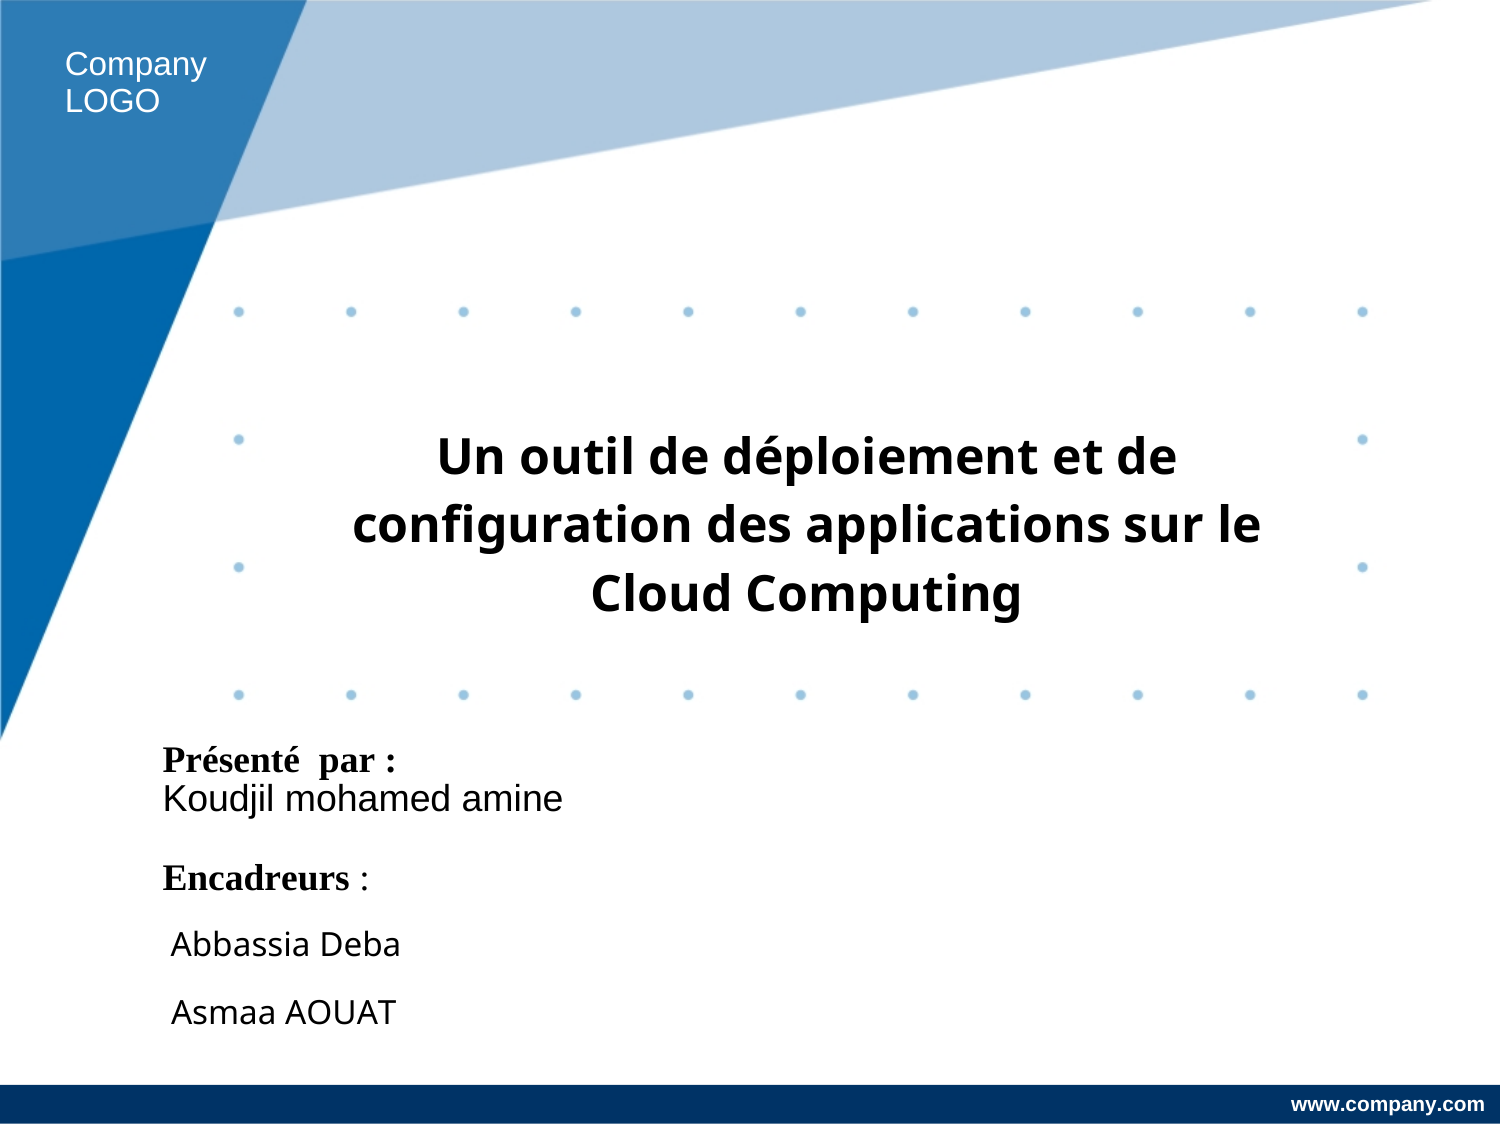

# Un outil de déploiement et de configuration des applications sur le Cloud Computing
Présenté par :
Koudjil mohamed amine
Encadreurs :
 Abbassia Deba
 Asmaa AOUAT